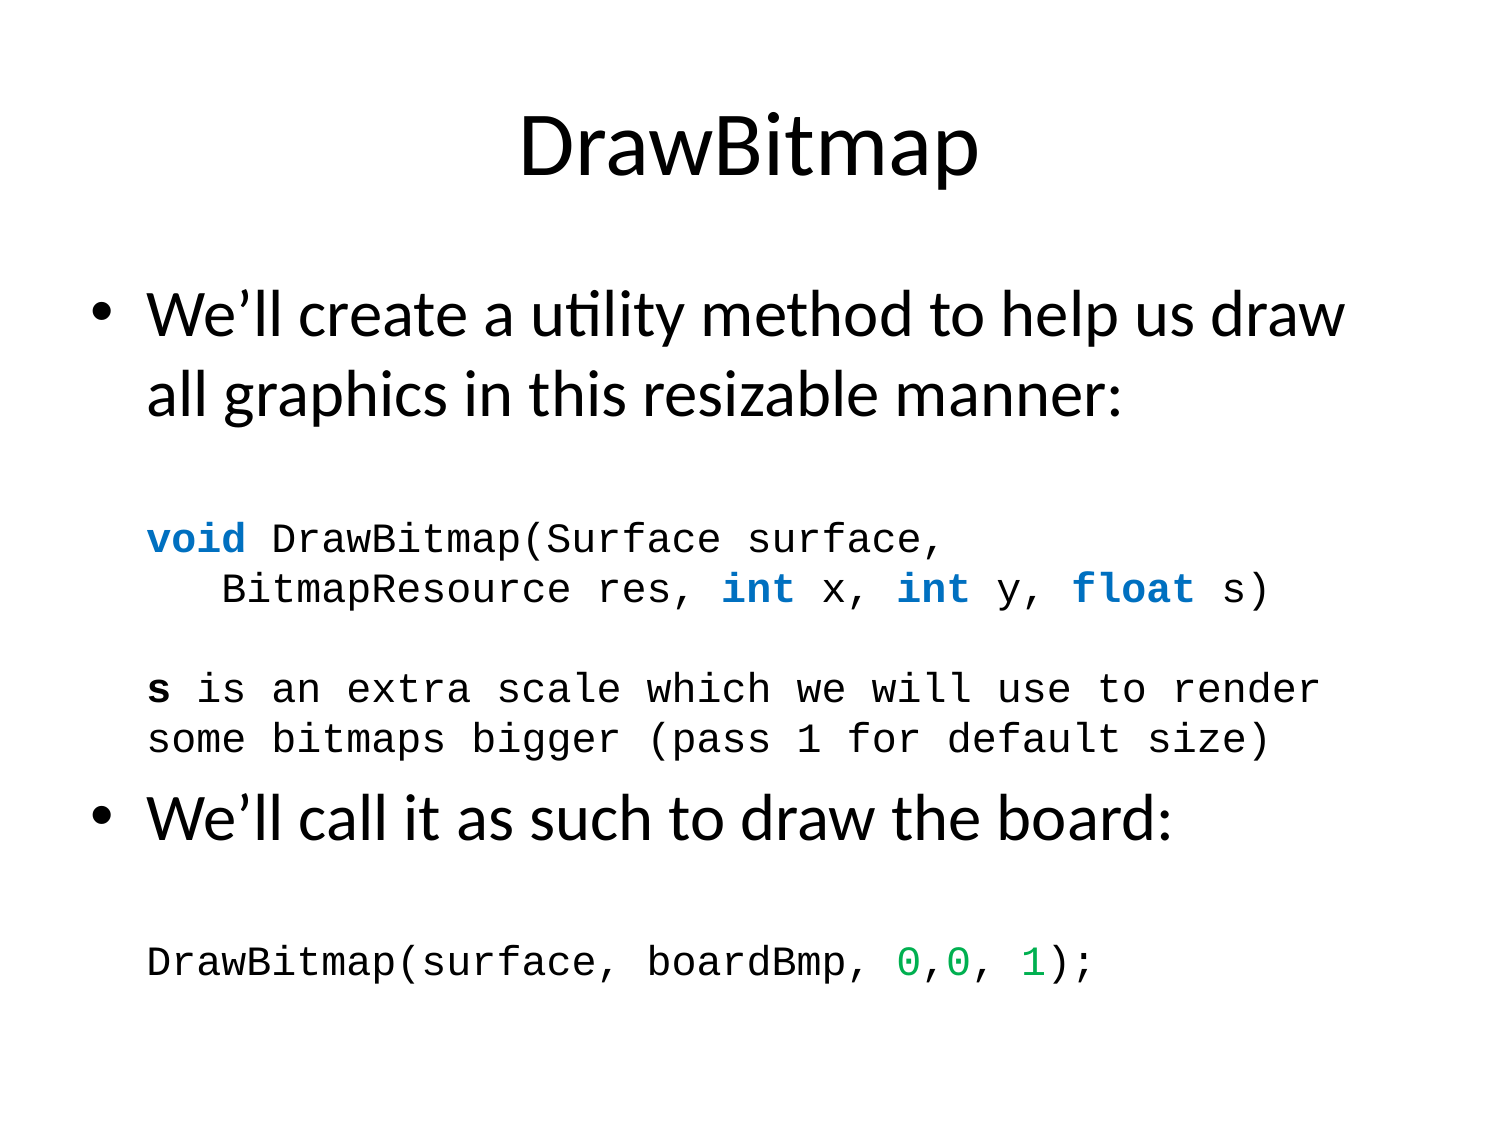

# DrawBitmap
We’ll create a utility method to help us draw all graphics in this resizable manner:
void DrawBitmap(Surface surface,
 BitmapResource res, int x, int y, float s)
s is an extra scale which we will use to render some bitmaps bigger (pass 1 for default size)
We’ll call it as such to draw the board:
DrawBitmap(surface, boardBmp, 0,0, 1);